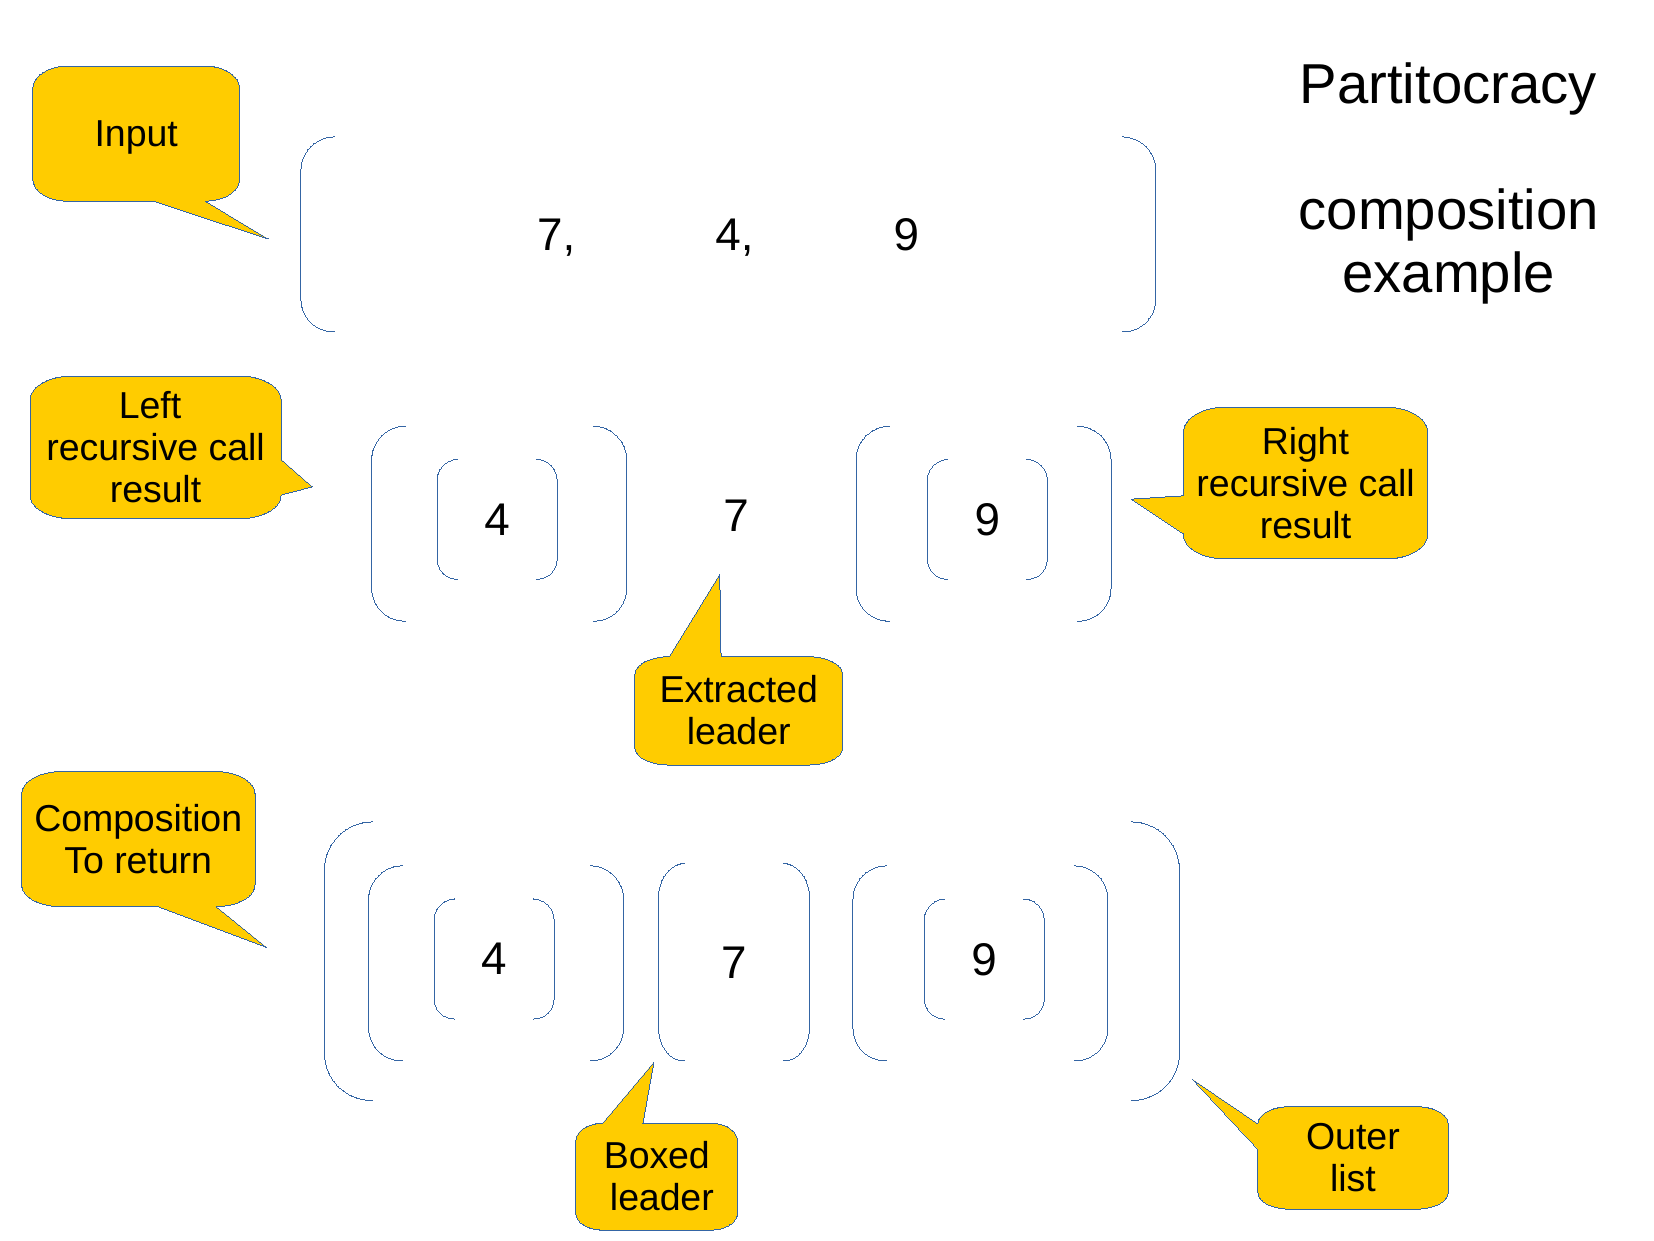

Input
Partitocracy
composition
example
7, 4, 9
Left
recursive call
result
Right
recursive call
result
7
4
9
Extracted
leader
Composition
To return
7
4
9
Outer
list
Boxed
 leader